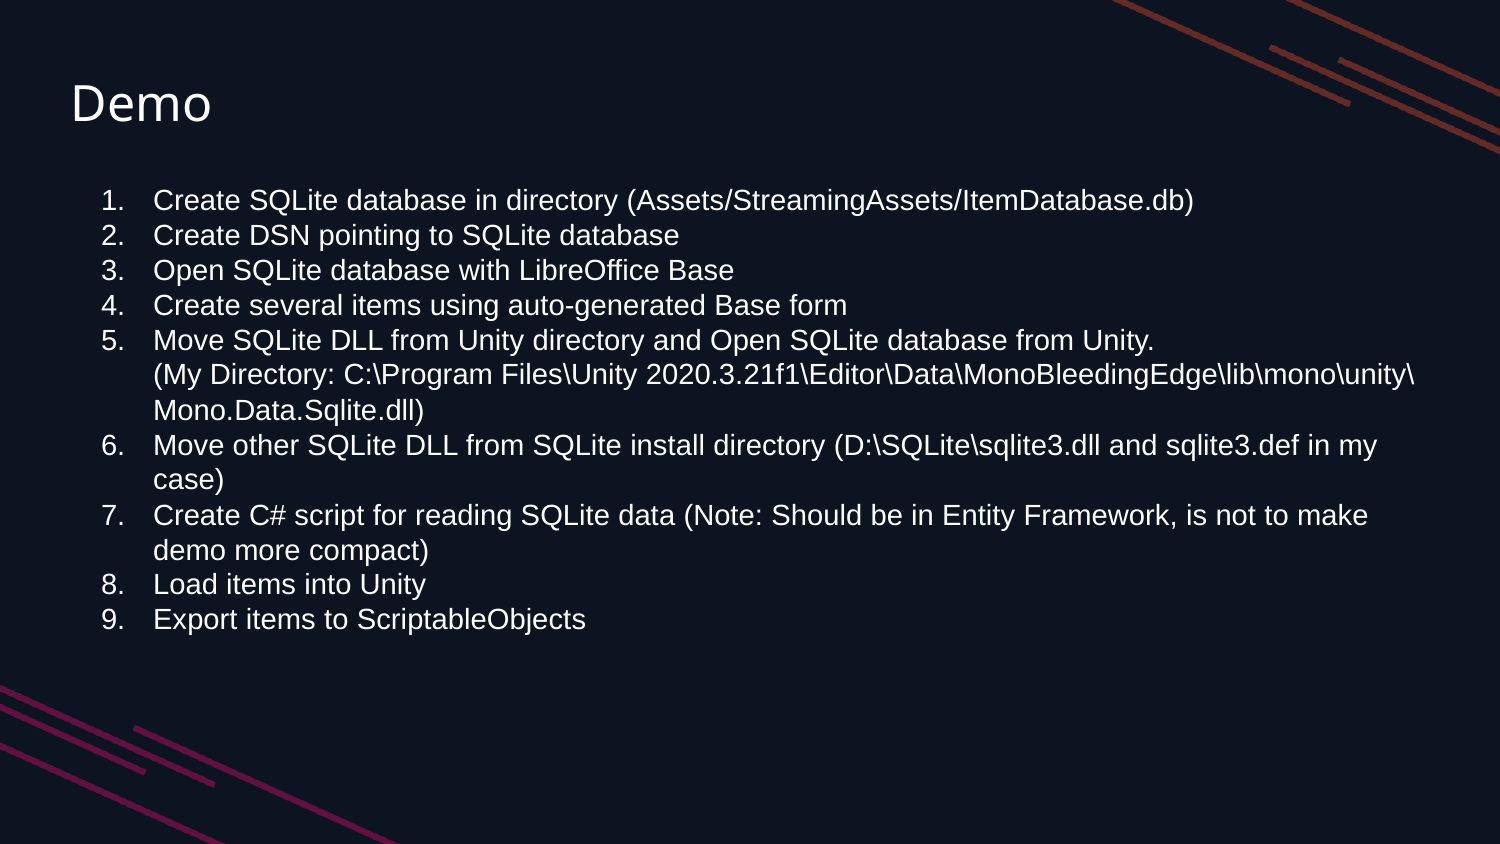

Demo
Create SQLite database in directory (Assets/StreamingAssets/ItemDatabase.db)
Create DSN pointing to SQLite database
Open SQLite database with LibreOffice Base
Create several items using auto-generated Base form
Move SQLite DLL from Unity directory and Open SQLite database from Unity.
(My Directory: C:\Program Files\Unity 2020.3.21f1\Editor\Data\MonoBleedingEdge\lib\mono\unity\Mono.Data.Sqlite.dll)
Move other SQLite DLL from SQLite install directory (D:\SQLite\sqlite3.dll and sqlite3.def in my case)
Create C# script for reading SQLite data (Note: Should be in Entity Framework, is not to make demo more compact)
Load items into Unity
Export items to ScriptableObjects